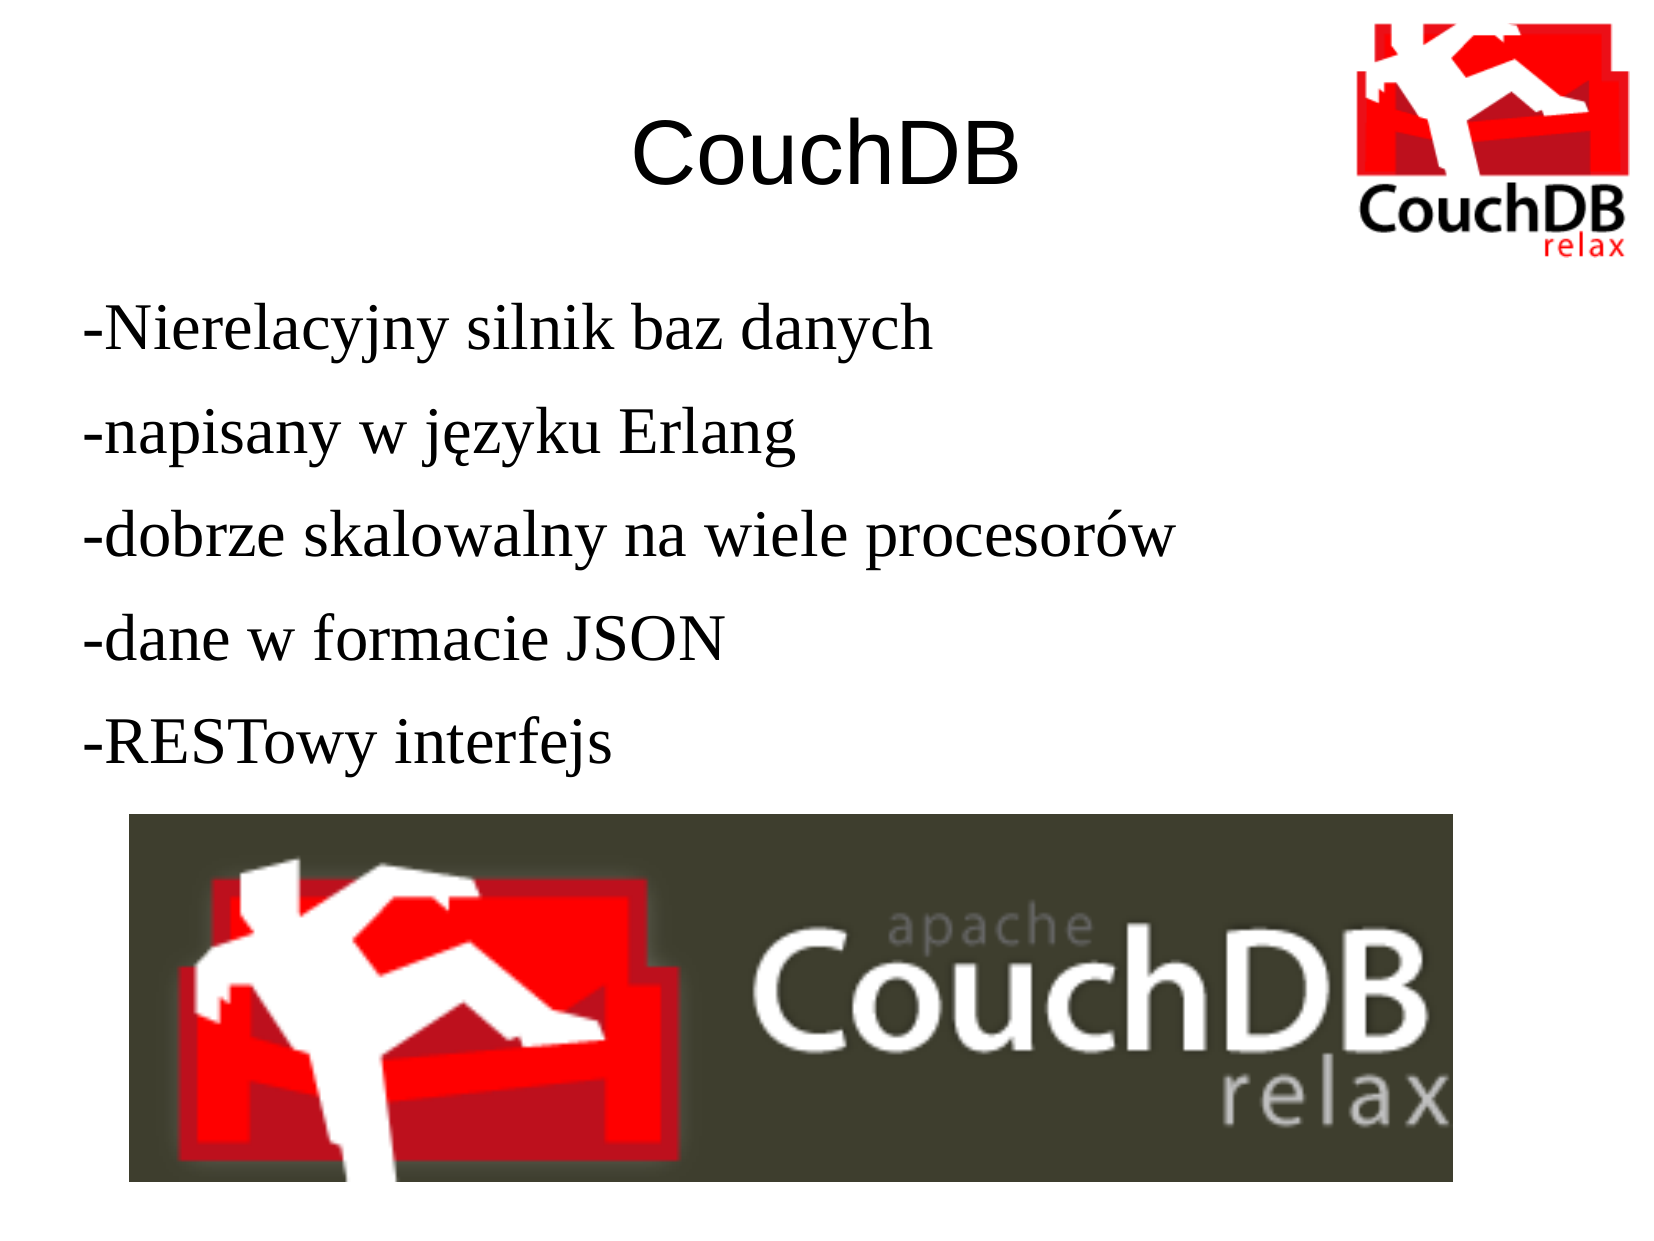

# CouchDB
-Nierelacyjny silnik baz danych
-napisany w języku Erlang
-dobrze skalowalny na wiele procesorów
-dane w formacie JSON
-RESTowy interfejs